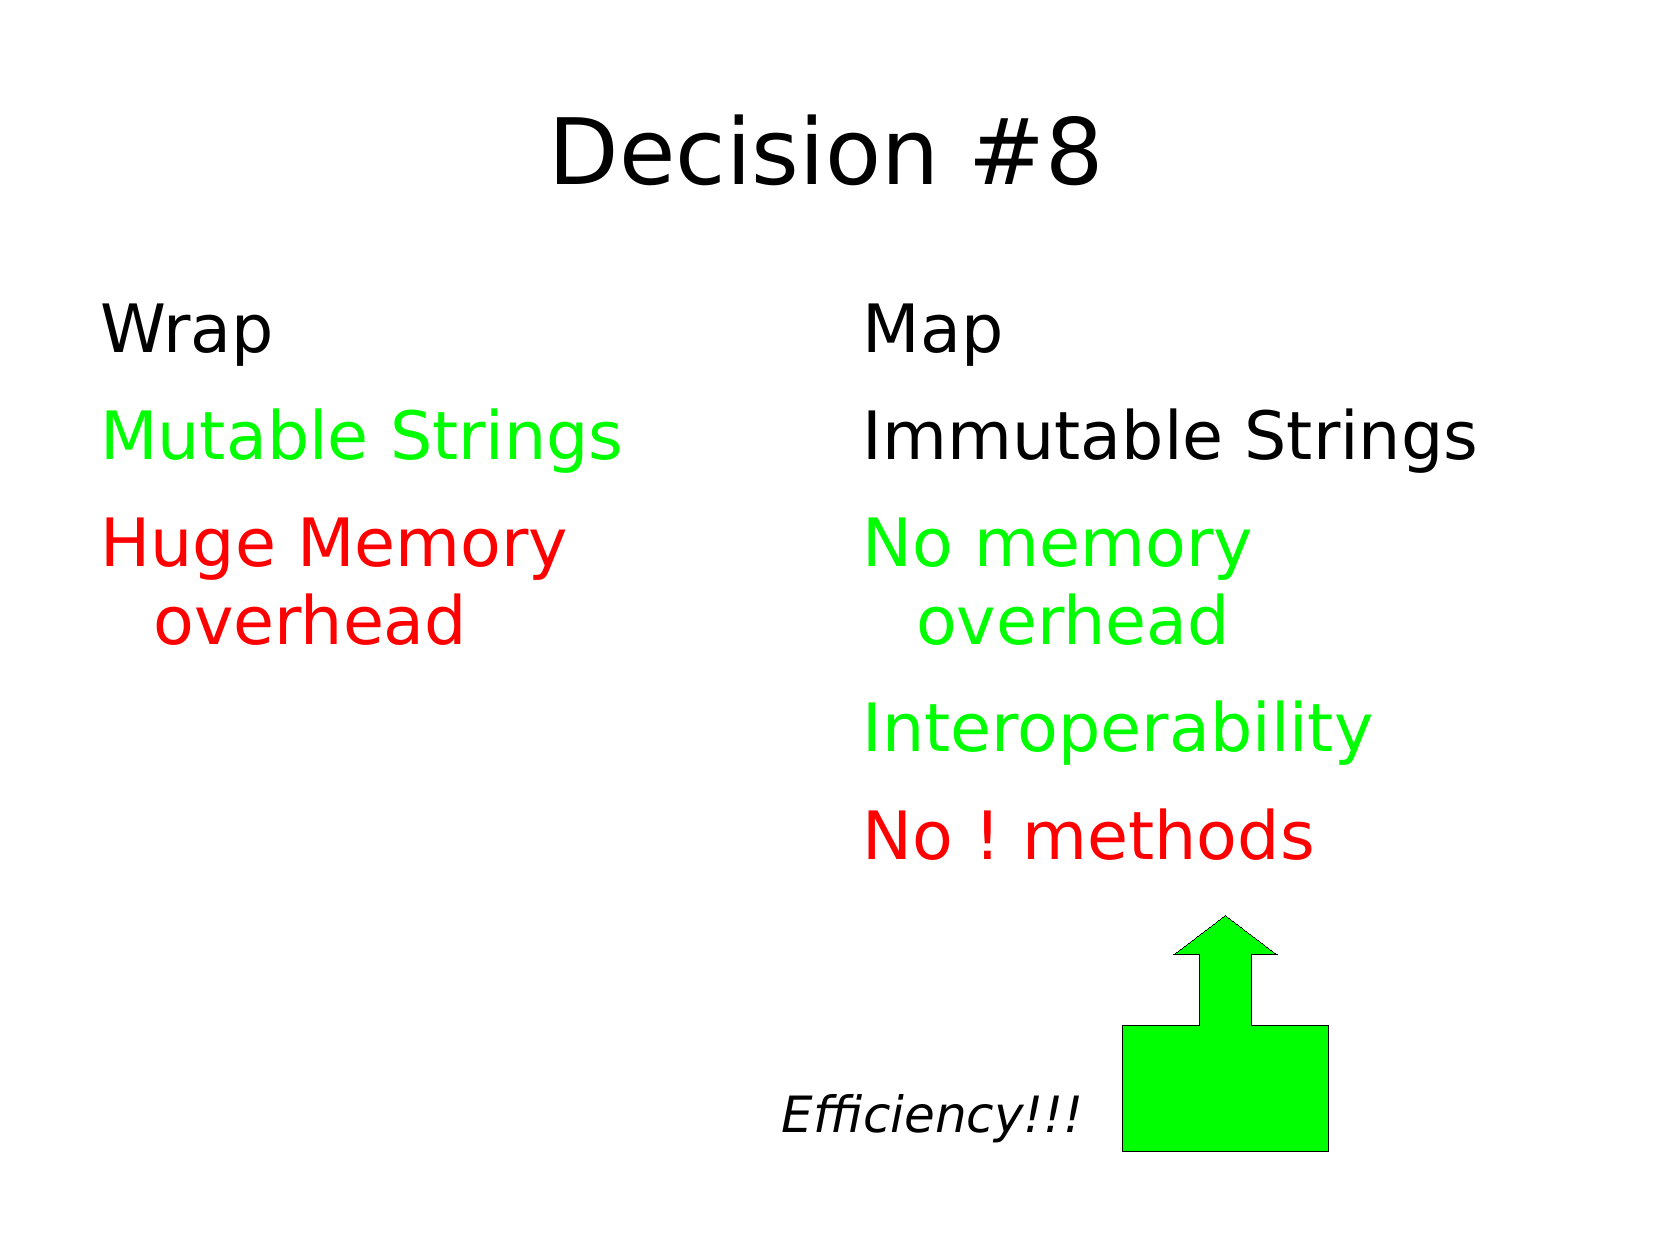

# Decision #8
Wrap
Mutable Strings
Huge Memory overhead
Map
Immutable Strings
No memory overhead
Interoperability
No ! methods
Efficiency!!!